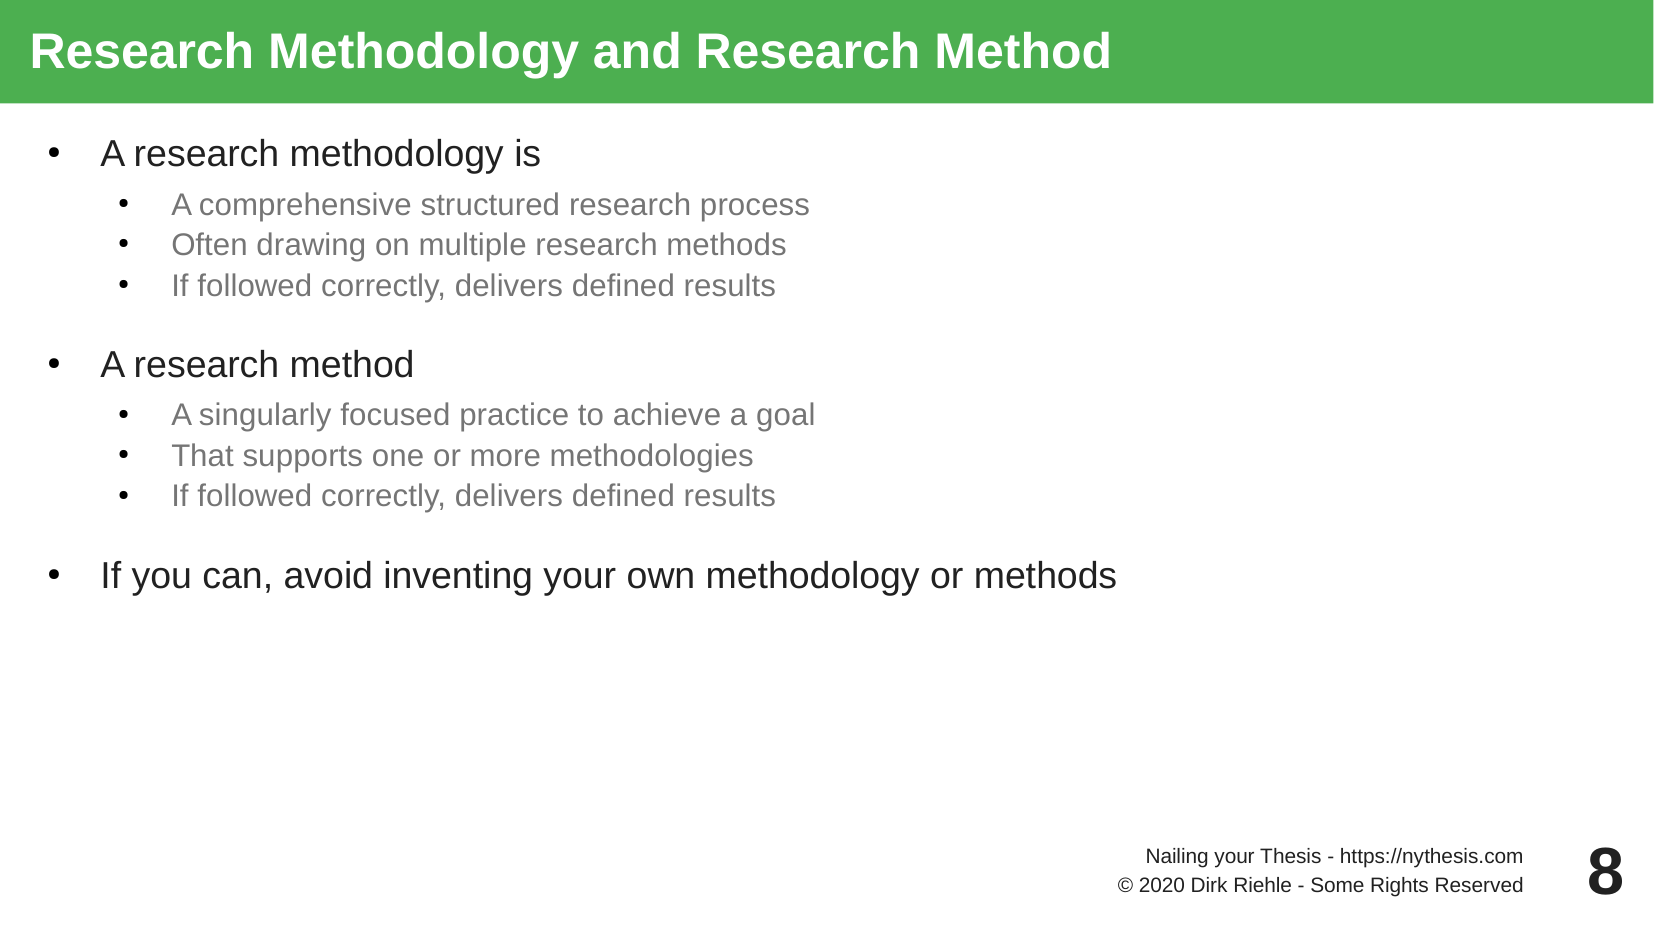

# Research Methodology and Research Method
A research methodology is
A comprehensive structured research process
Often drawing on multiple research methods
If followed correctly, delivers defined results
A research method
A singularly focused practice to achieve a goal
That supports one or more methodologies
If followed correctly, delivers defined results
If you can, avoid inventing your own methodology or methods
Nailing your Thesis - https://nythesis.com
8
© 2020 Dirk Riehle - Some Rights Reserved